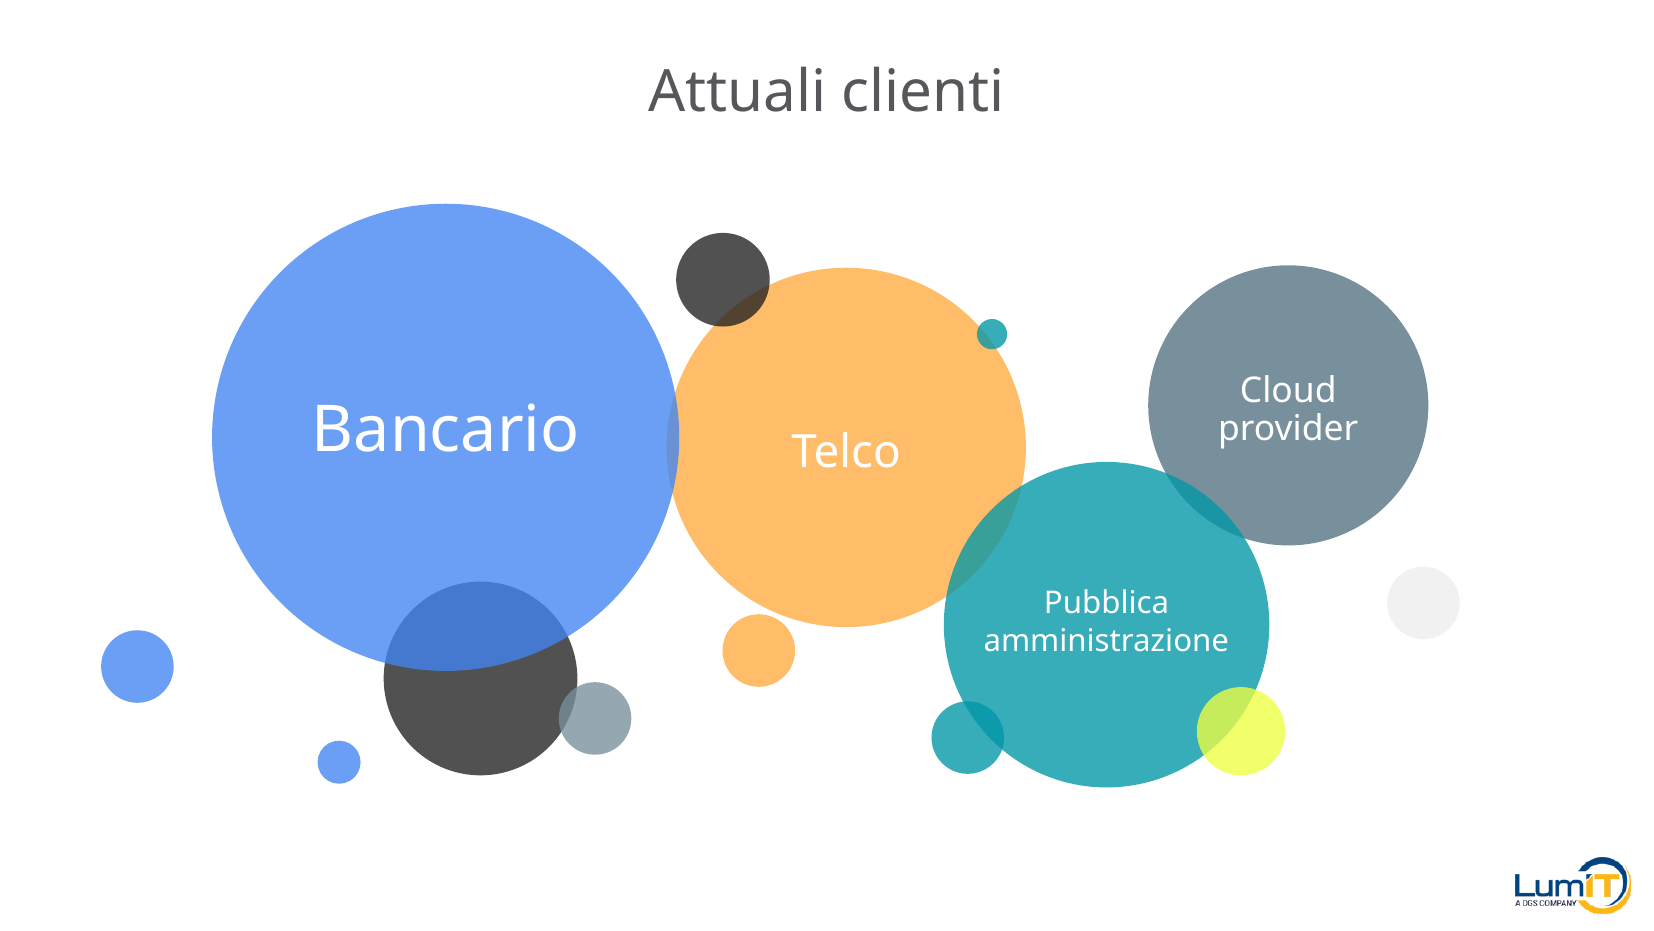

Attuali clienti
Cloud provider
Bancario
Telco
Pubblica amministrazione